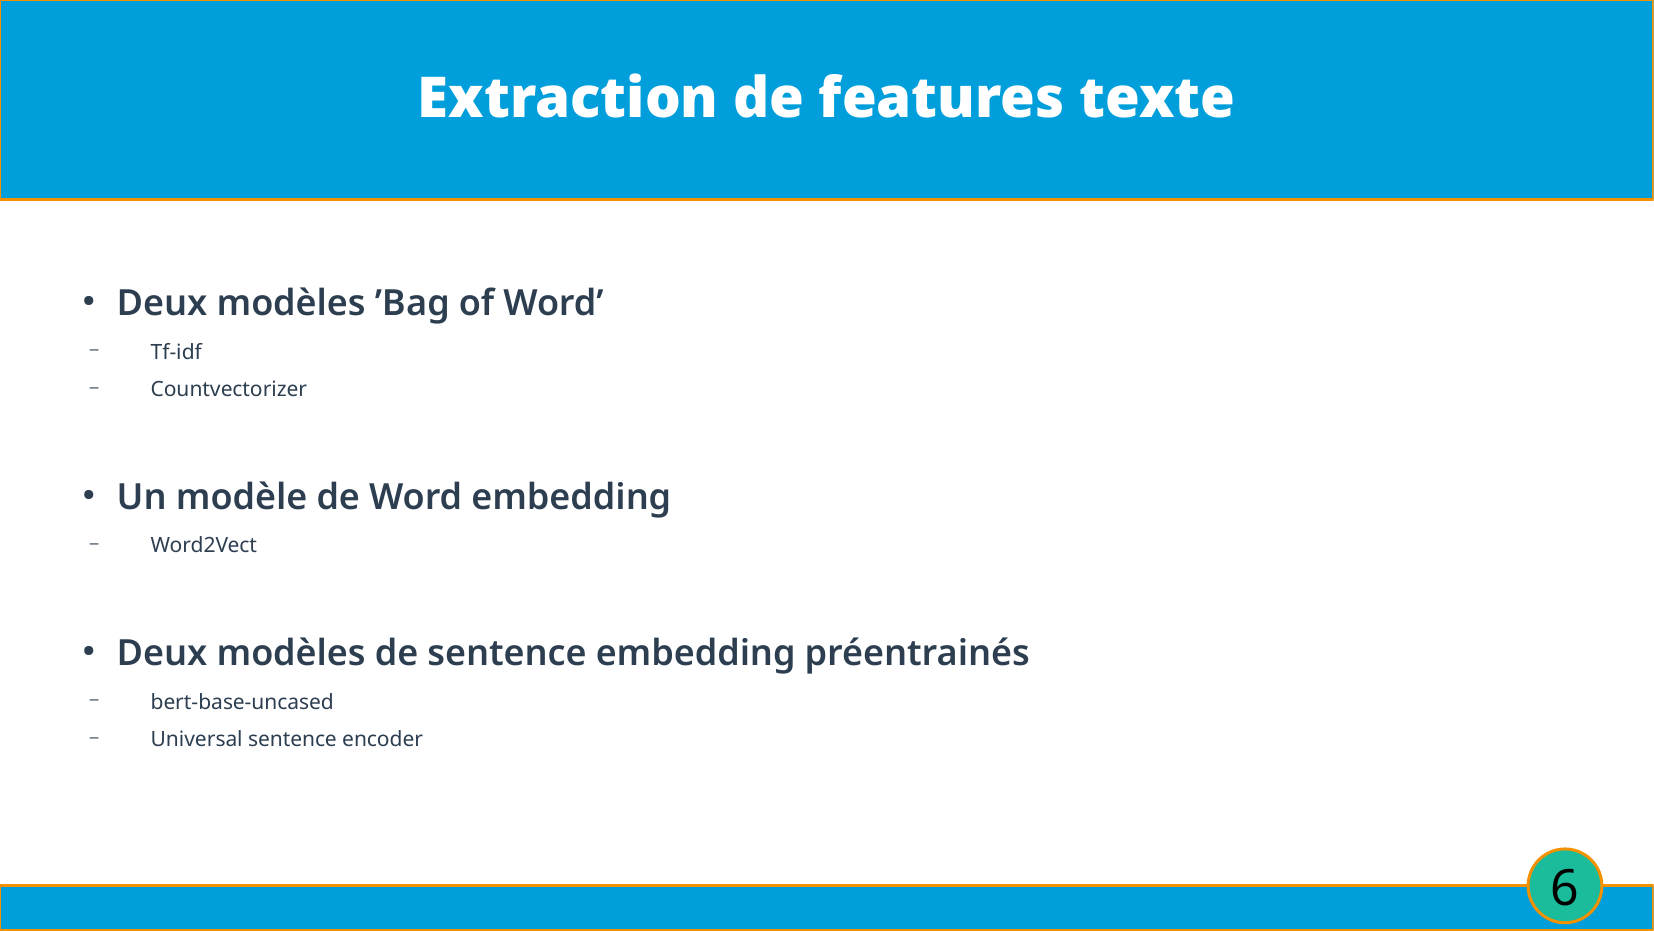

# Extraction de features texte
Deux modèles ’Bag of Word’
Tf-idf
Countvectorizer
Un modèle de Word embedding
Word2Vect
Deux modèles de sentence embedding préentrainés
bert-base-uncased
Universal sentence encoder